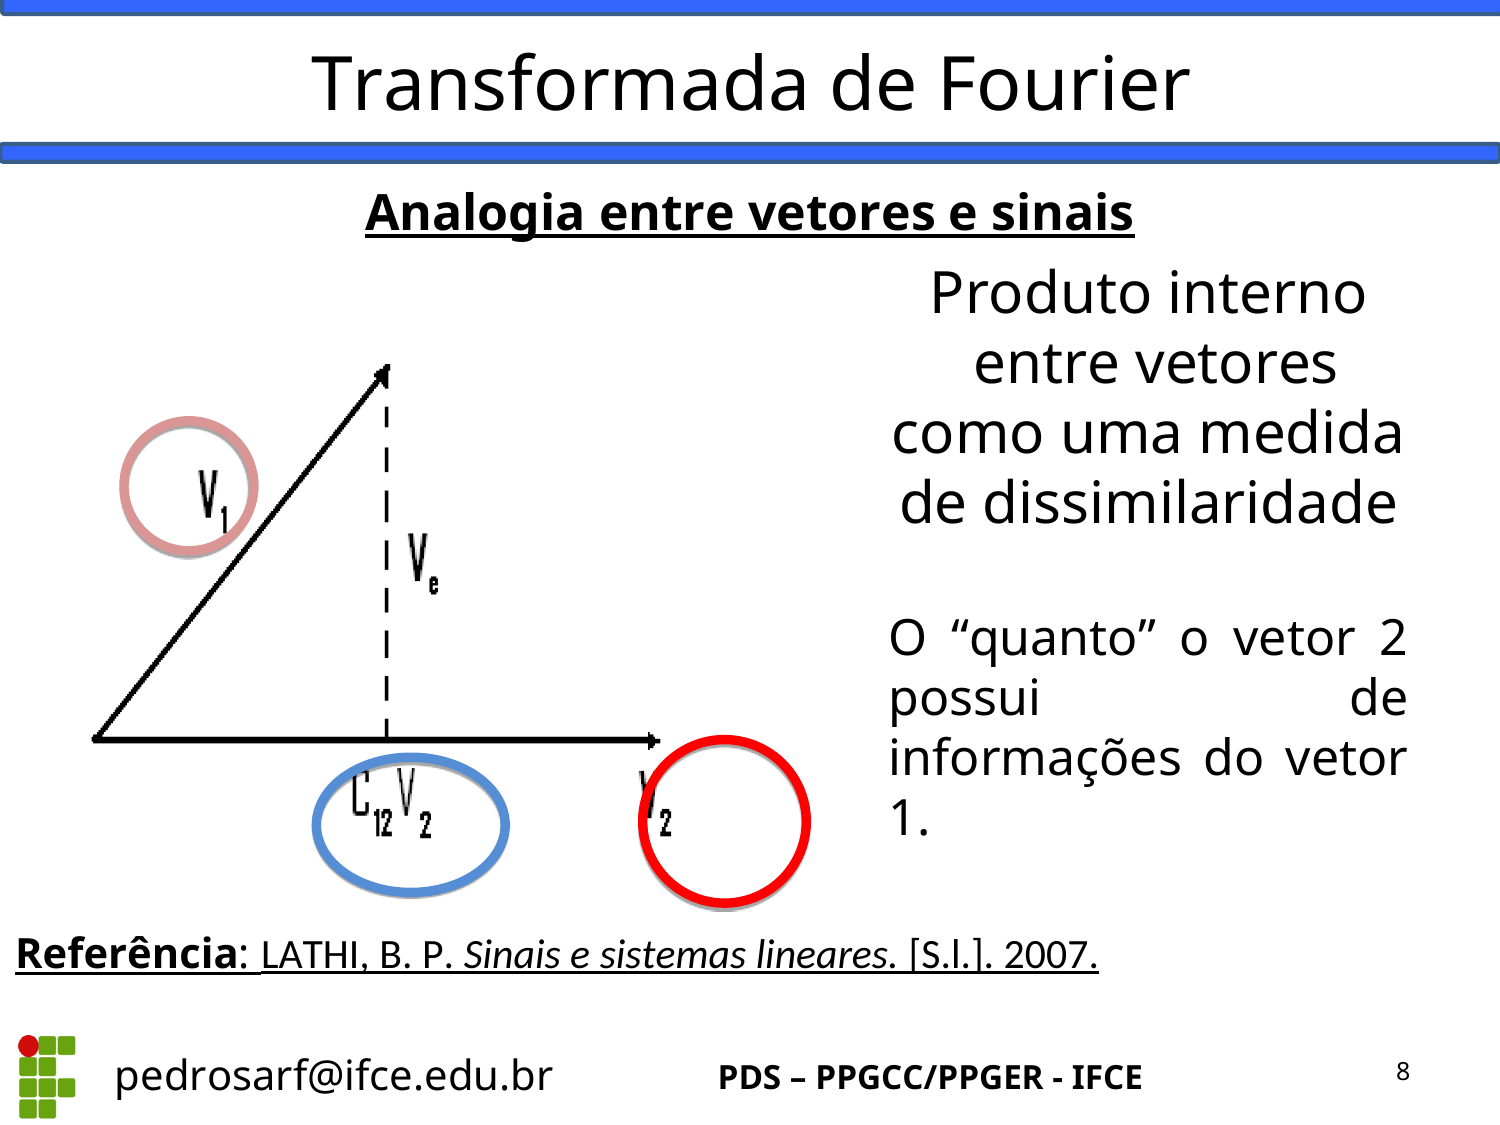

Transformada de Fourier
Analogia entre vetores e sinais
Referência: LATHI, B. P. Sinais e sistemas lineares. [S.l.]. 2007.
Produto interno
 entre vetores como uma medida de dissimilaridade
O “quanto” o vetor 2 possui de informações do vetor 1.